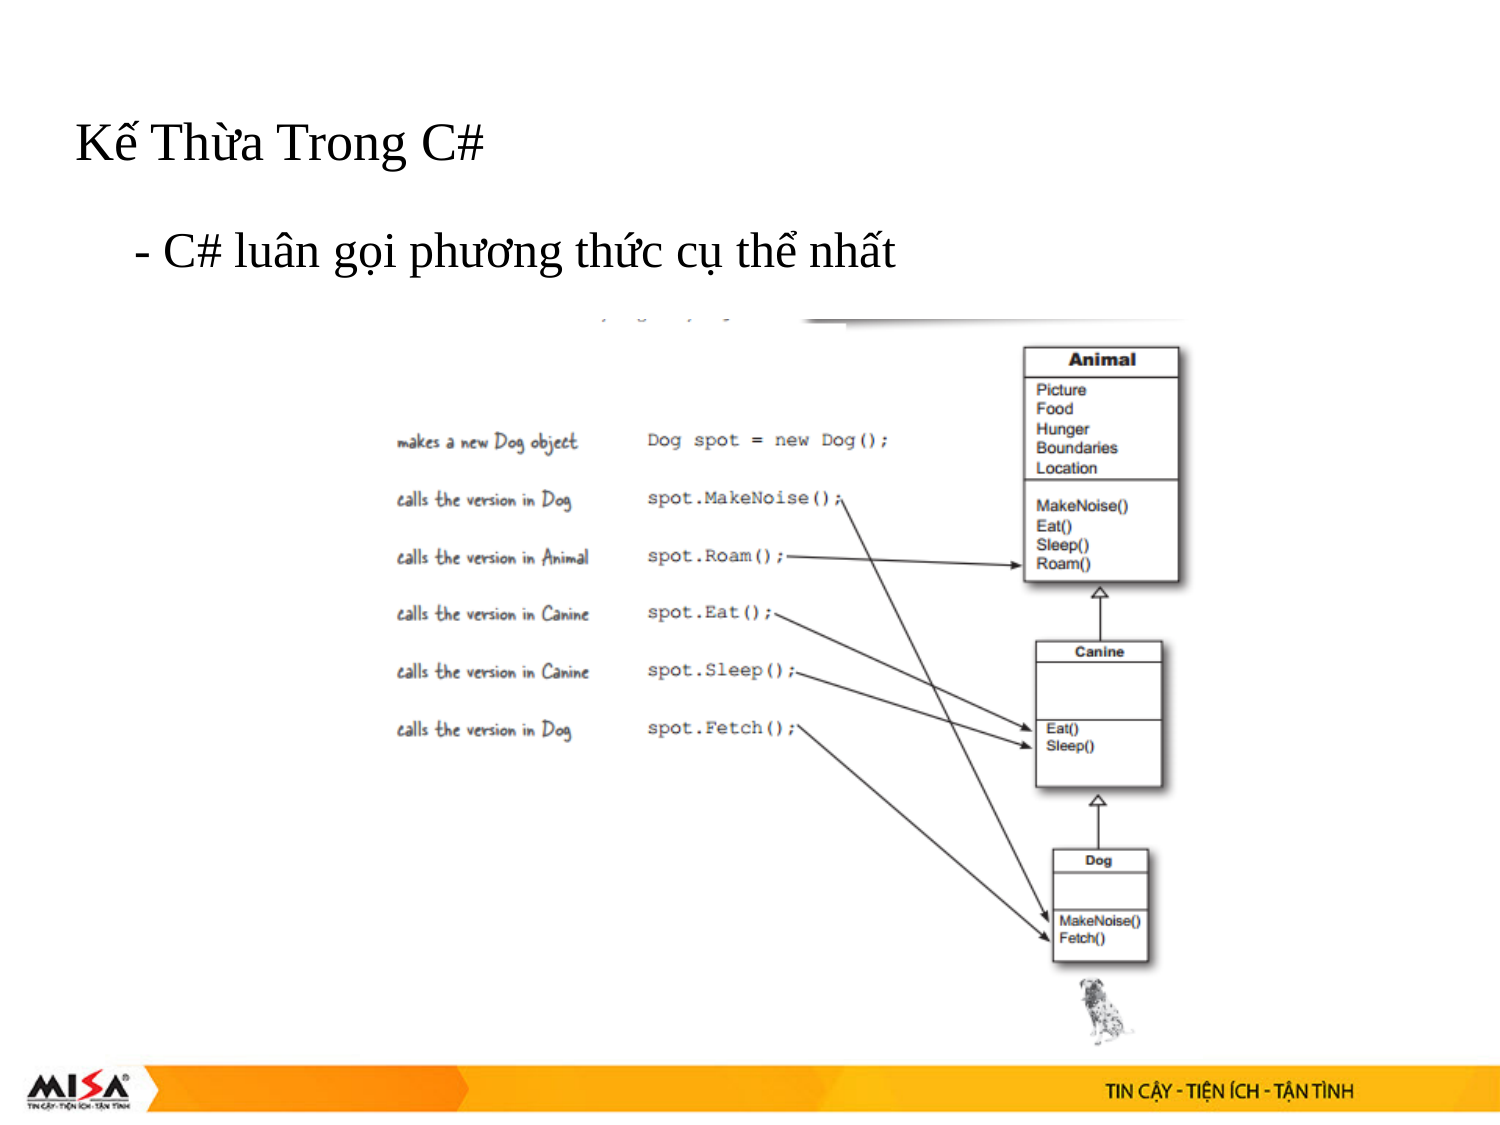

# Kế Thừa Trong C#
- C# luân gọi phương thức cụ thể nhất